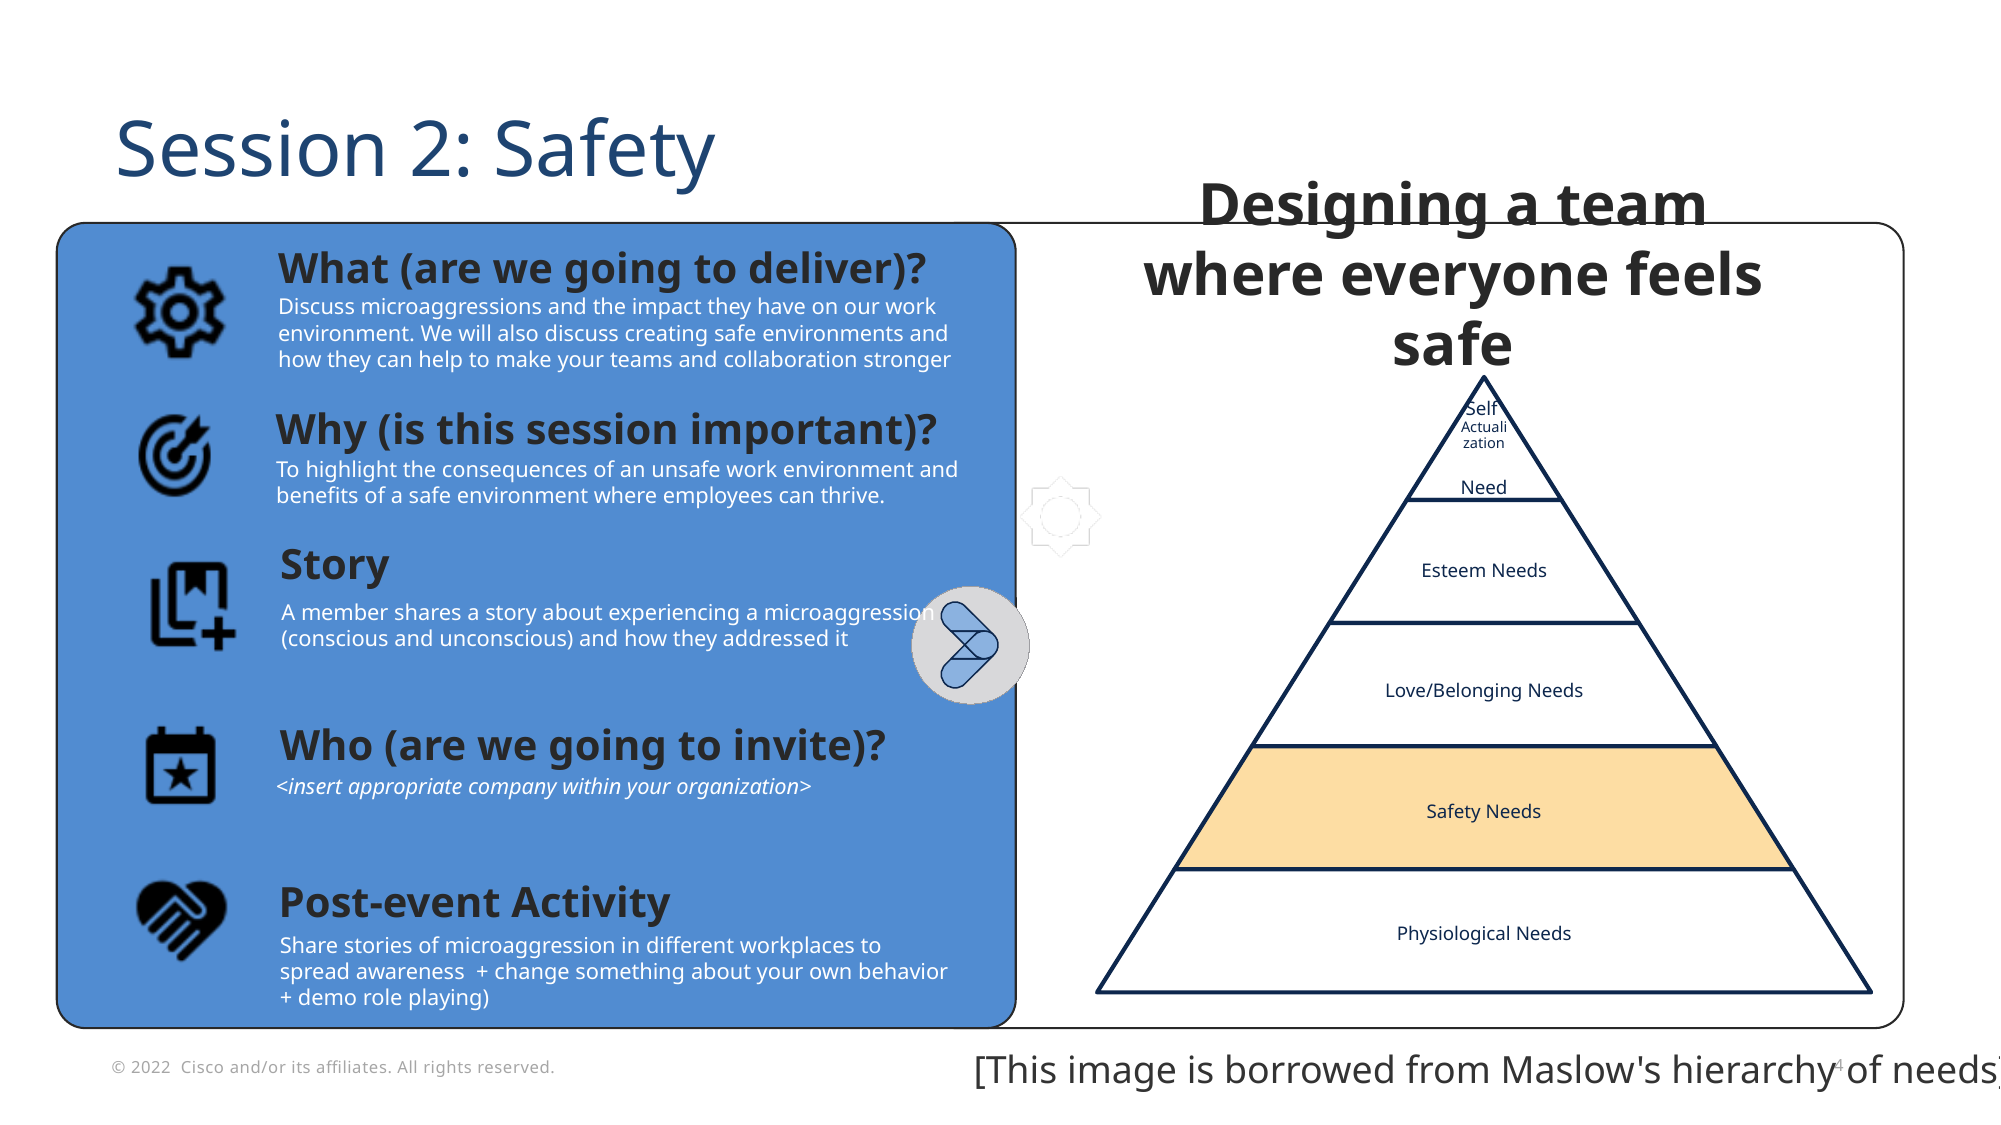

# Session 2: Safety
Designing a team where everyone feels safe
What (are we going to deliver)?
Discuss microaggressions and the impact they have on our work environment. We will also discuss creating safe environments and how they can help to make your teams and collaboration stronger
Self
Actualization
 Needs
Esteem Needs
Love/Belonging Needs
Safety Needs
Physiological Needs
Why (is this session important)?
To highlight the consequences of an unsafe work environment and benefits of a safe environment where employees can thrive.
Story
A member shares a story about experiencing a microaggression (conscious and unconscious) and how they addressed it
Who (are we going to invite)?
<insert appropriate company within your organization>
Post-event Activity
Share stories of microaggression in different workplaces to spread awareness  + change something about your own behavior + demo role playing)
[This image is borrowed from Maslow's hierarchy of needs]